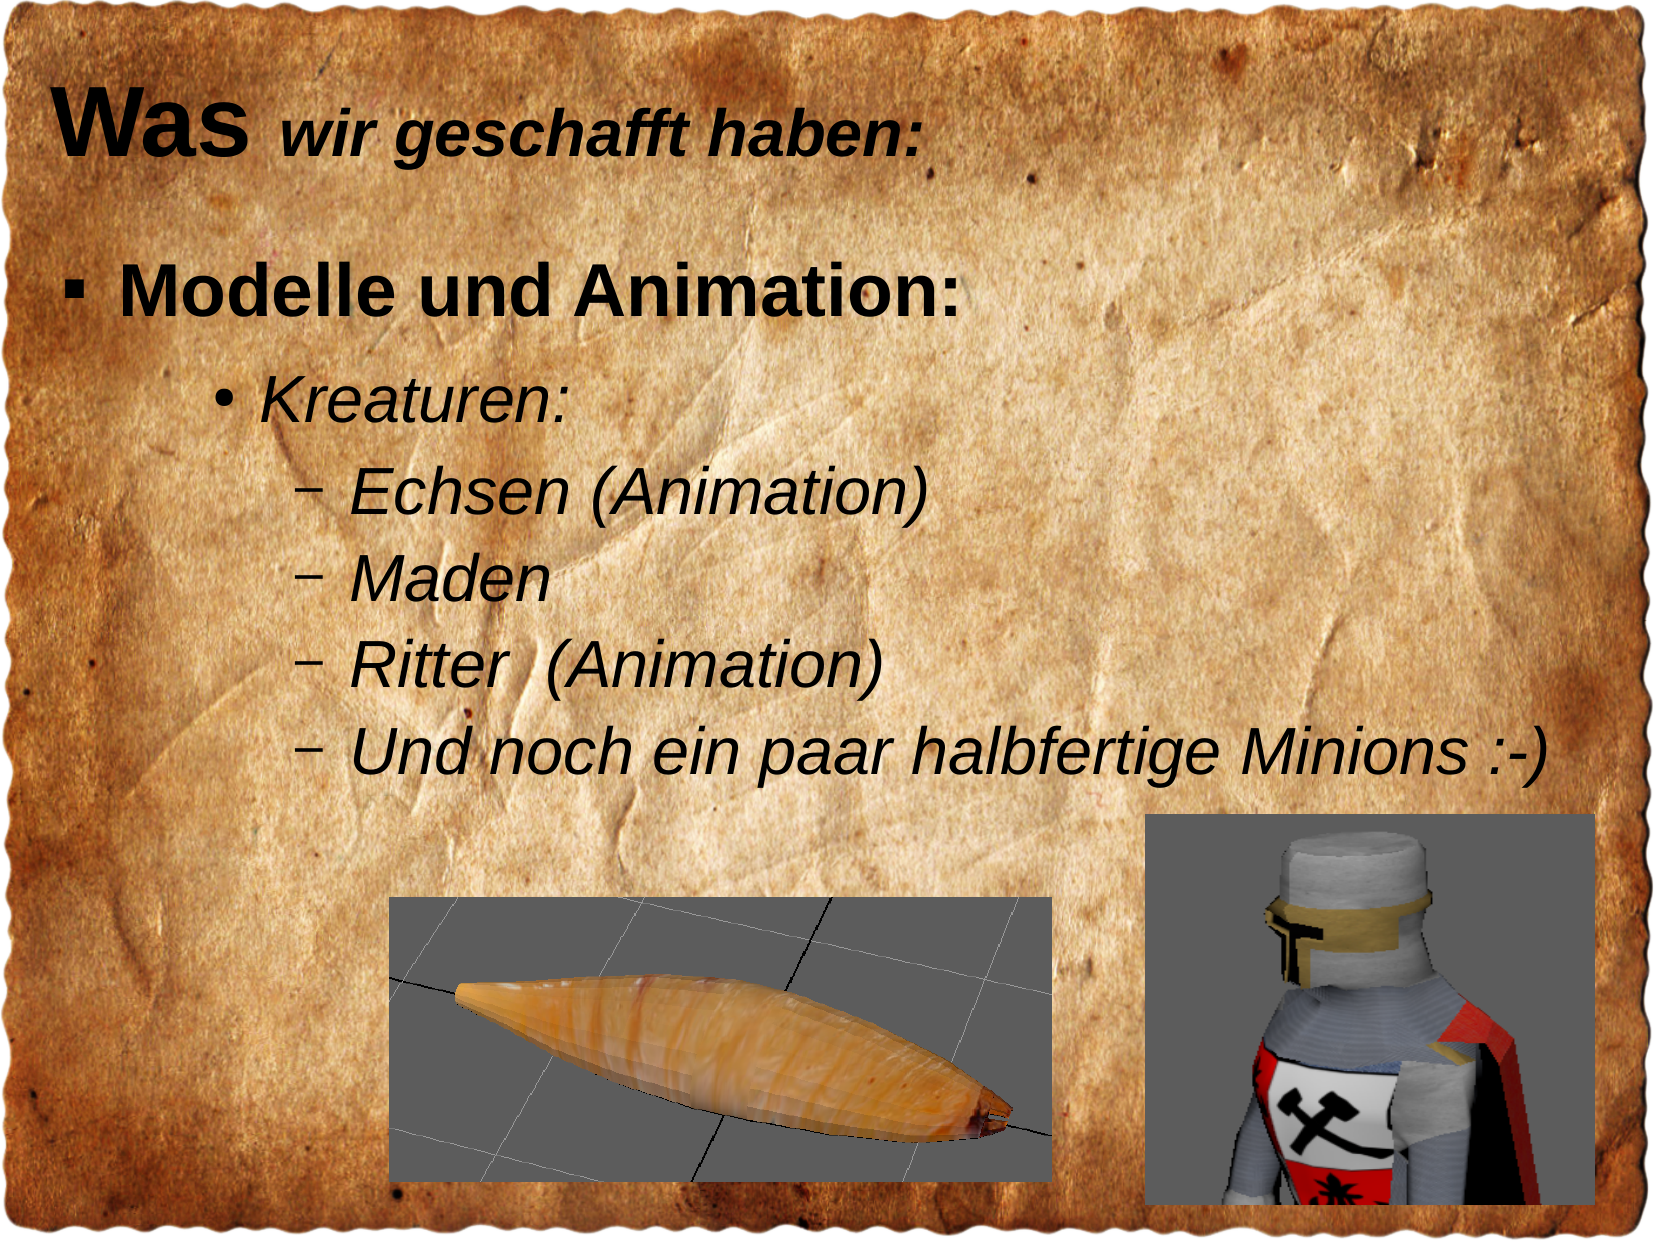

Was wir geschafft haben:
# Modelle und Animation:
Kreaturen:
 Echsen (Animation)
 Maden
 Ritter (Animation)
 Und noch ein paar halbfertige Minions :-)